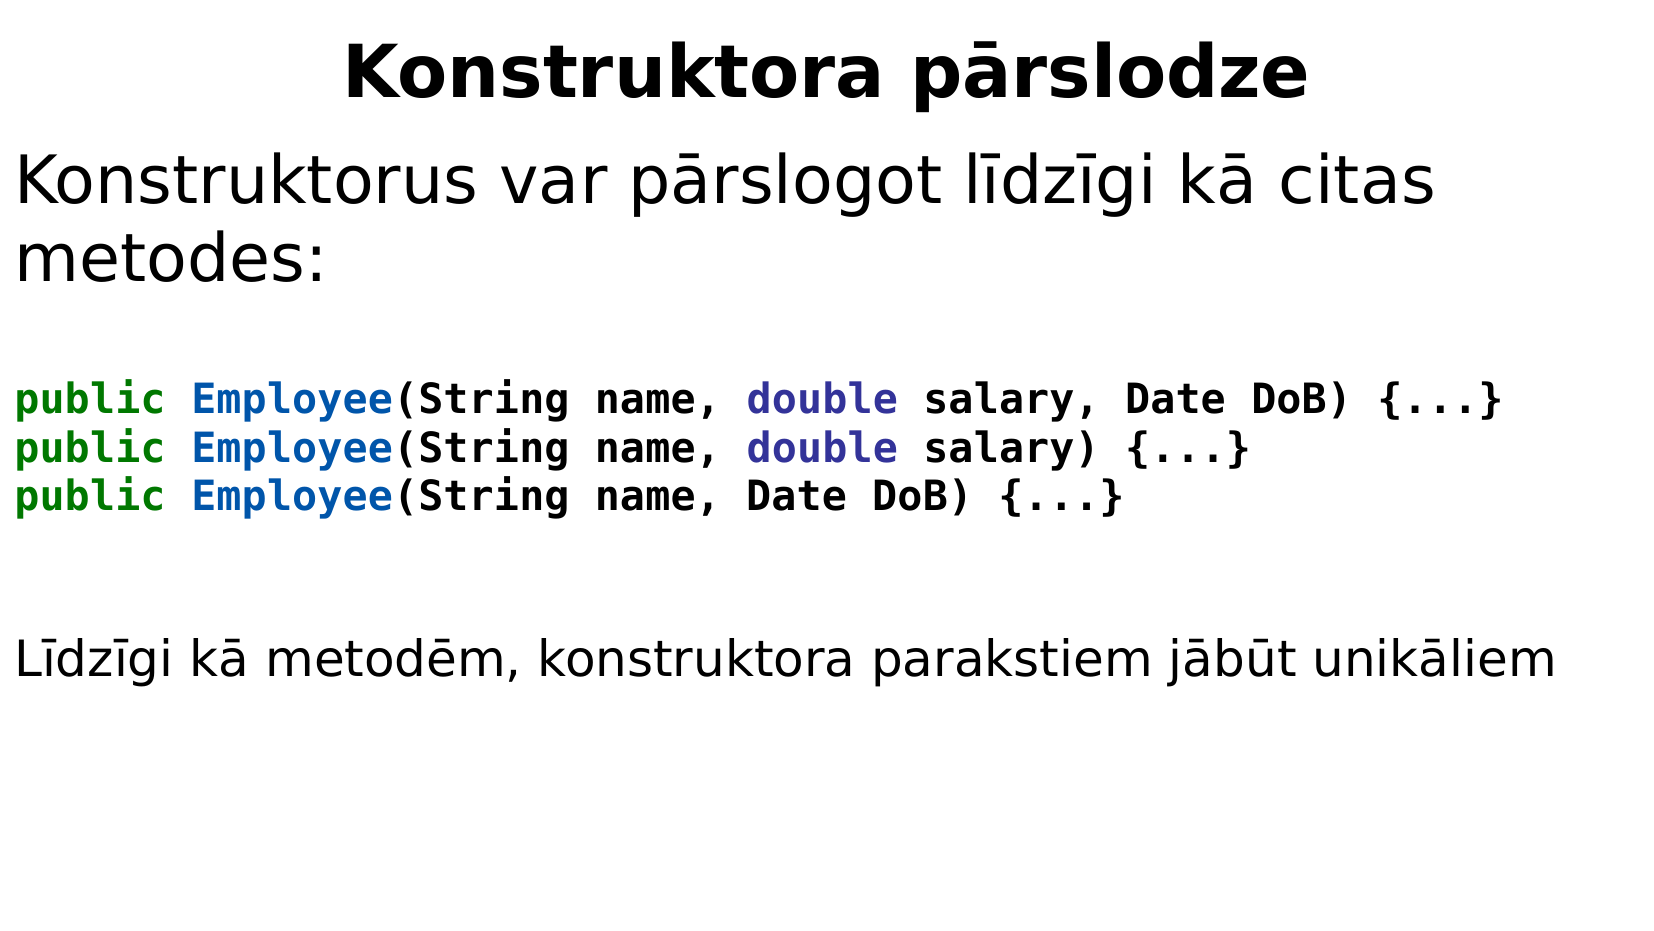

# Konstruktora pārslodze
Konstruktorus var pārslogot līdzīgi kā citas metodes:
public Employee(String name, double salary, Date DoB) {...}
public Employee(String name, double salary) {...}
public Employee(String name, Date DoB) {...}
Līdzīgi kā metodēm, konstruktora parakstiem jābūt unikāliem